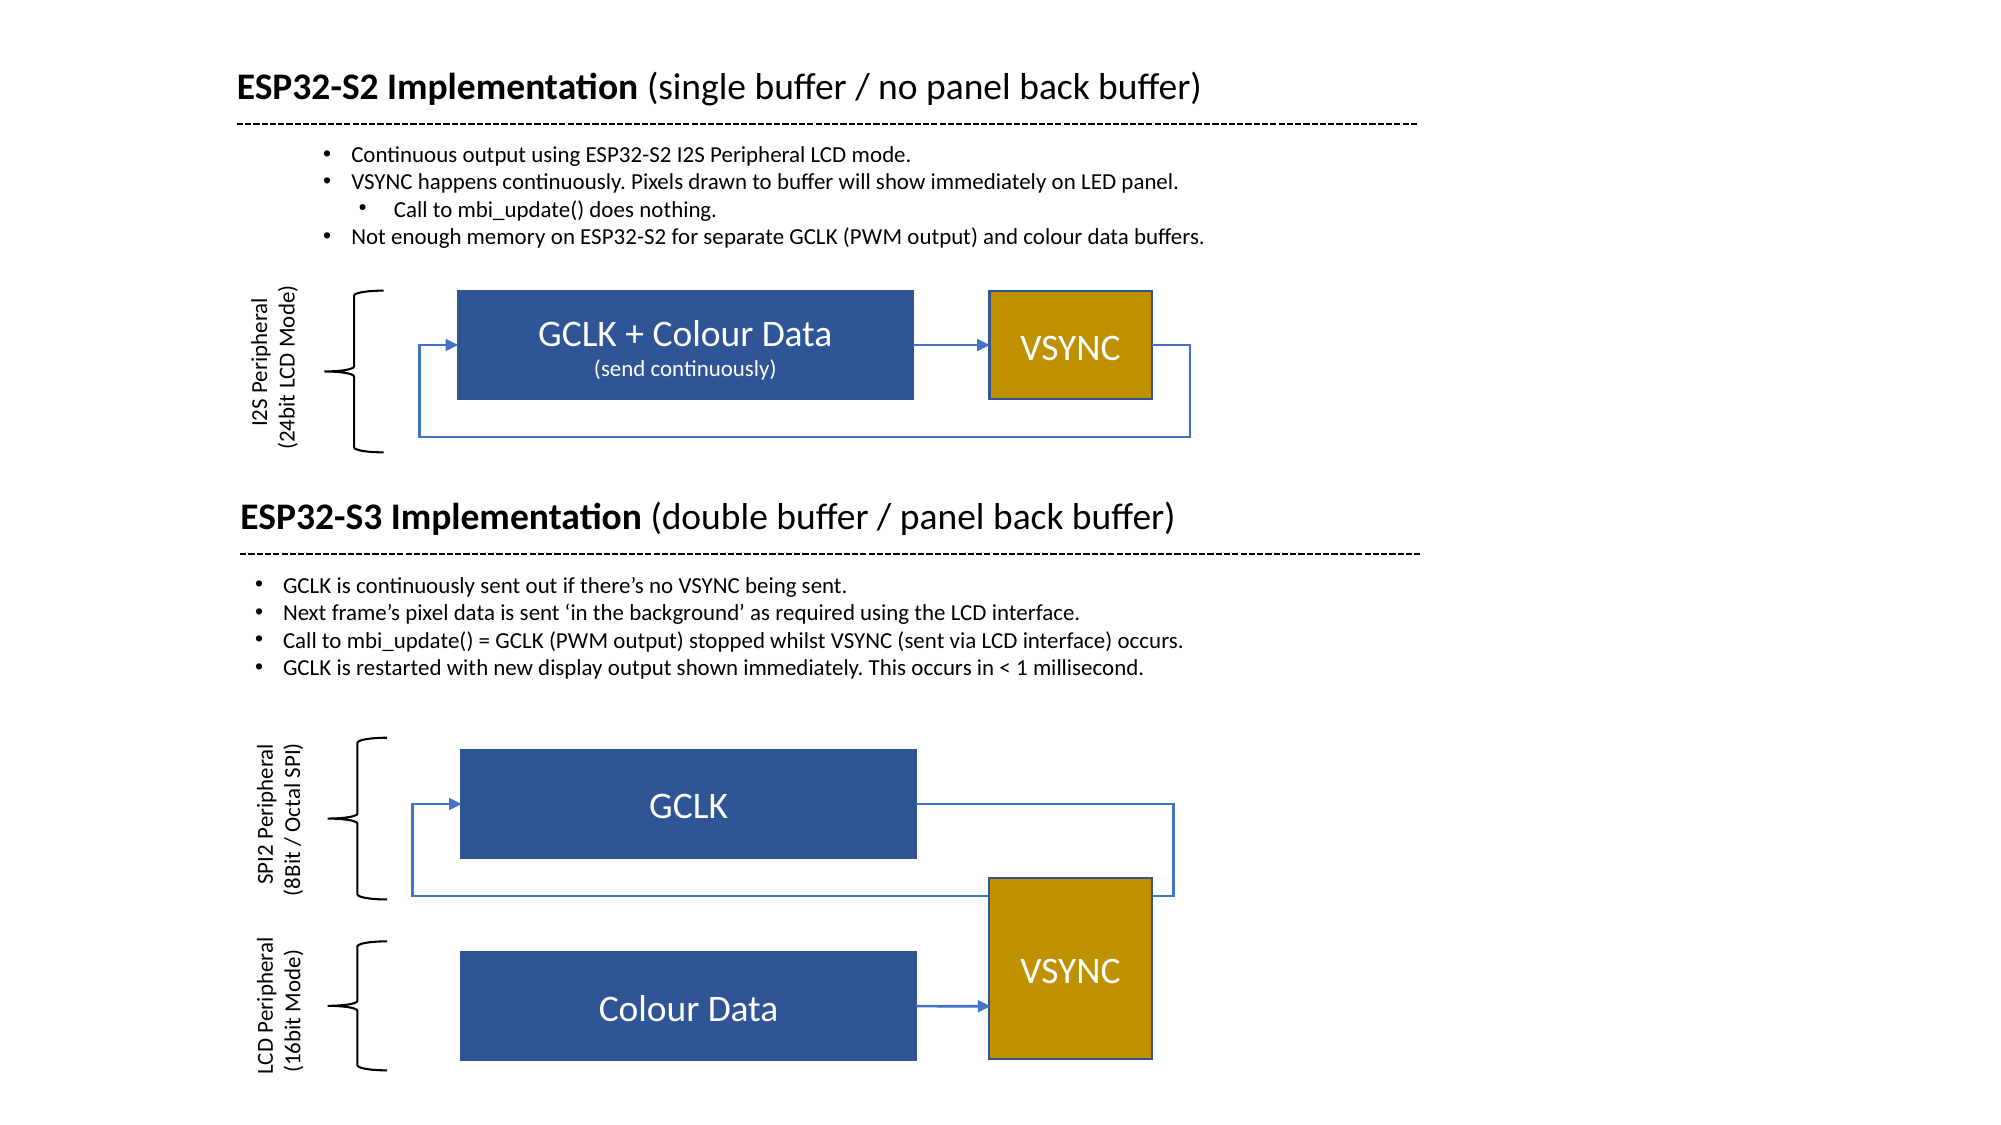

ESP32-S2 Implementation (single buffer / no panel back buffer)
Continuous output using ESP32-S2 I2S Peripheral LCD mode.
VSYNC happens continuously. Pixels drawn to buffer will show immediately on LED panel.
Call to mbi_update() does nothing.
Not enough memory on ESP32-S2 for separate GCLK (PWM output) and colour data buffers.
GCLK + Colour Data
(send continuously)
VSYNC
I2S Peripheral
(24bit LCD Mode)
ESP32-S3 Implementation (double buffer / panel back buffer)
GCLK is continuously sent out if there’s no VSYNC being sent.
Next frame’s pixel data is sent ‘in the background’ as required using the LCD interface.
Call to mbi_update() = GCLK (PWM output) stopped whilst VSYNC (sent via LCD interface) occurs.
GCLK is restarted with new display output shown immediately. This occurs in < 1 millisecond.
GCLK
SPI2 Peripheral
(8Bit / Octal SPI)
VSYNC
Colour Data
LCD Peripheral
(16bit Mode)